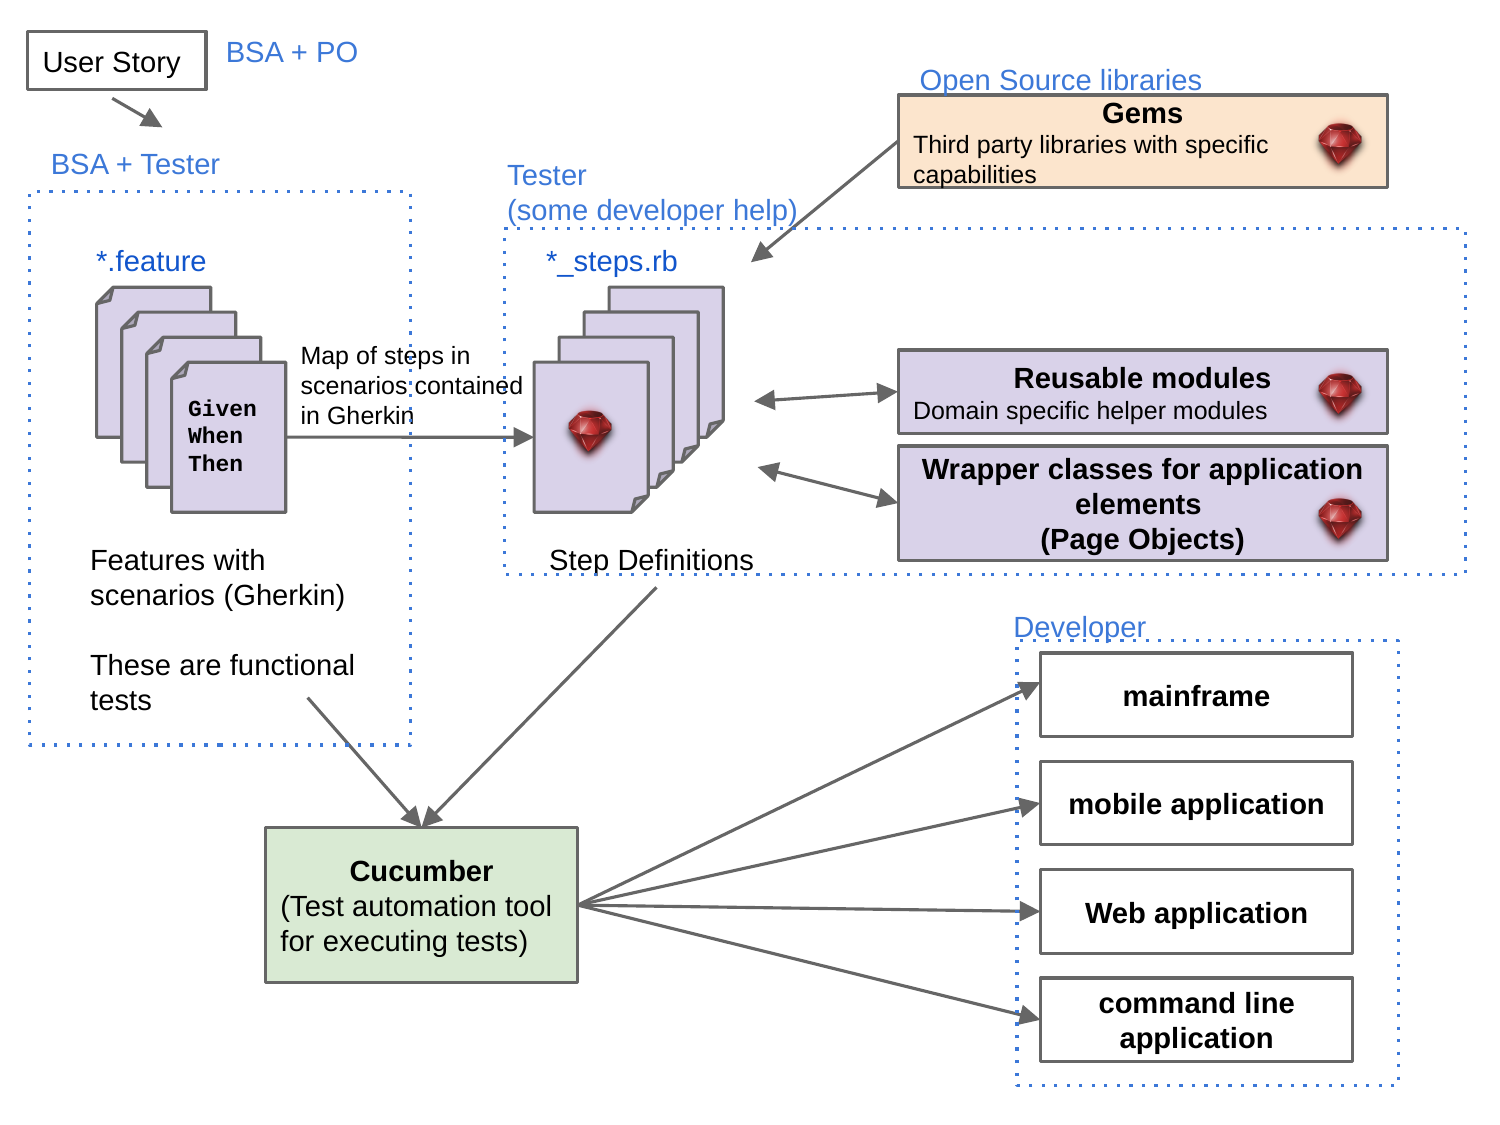

User Story
BSA + PO
Open Source libraries
Gems
Third party libraries with specific capabilities
BSA + Tester
Tester
(some developer help)
*_steps.rb
Map of steps in scenarios contained in Gherkin
Features with scenarios (Gherkin)
These are functional tests
Step Definitions
*.feature
Given
When
Then
Reusable modules
Domain specific helper modules
Wrapper classes for application elements
(Page Objects)
Developer
mainframe
mobile application
Cucumber
(Test automation tool for executing tests)
Web application
command line application